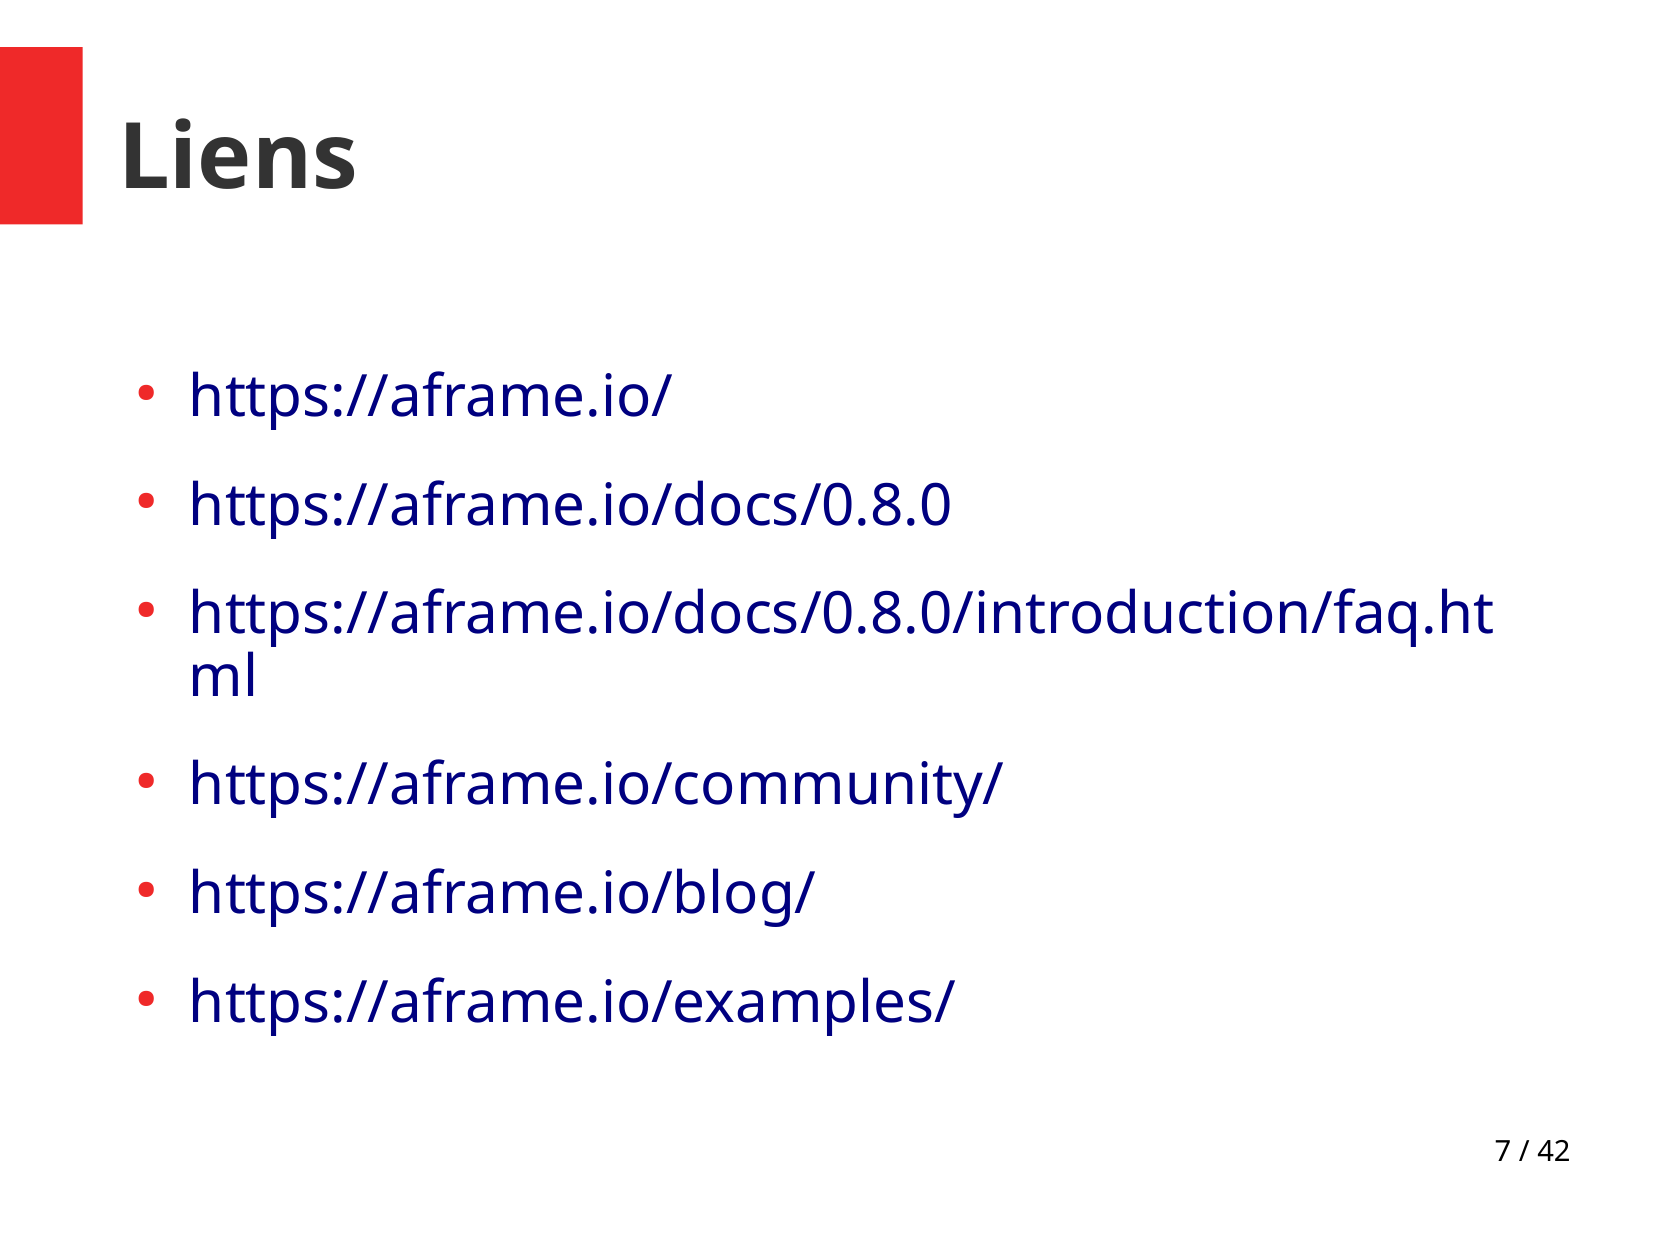

# Liens
https://aframe.io/
https://aframe.io/docs/0.8.0
https://aframe.io/docs/0.8.0/introduction/faq.html
https://aframe.io/community/
https://aframe.io/blog/
https://aframe.io/examples/
7